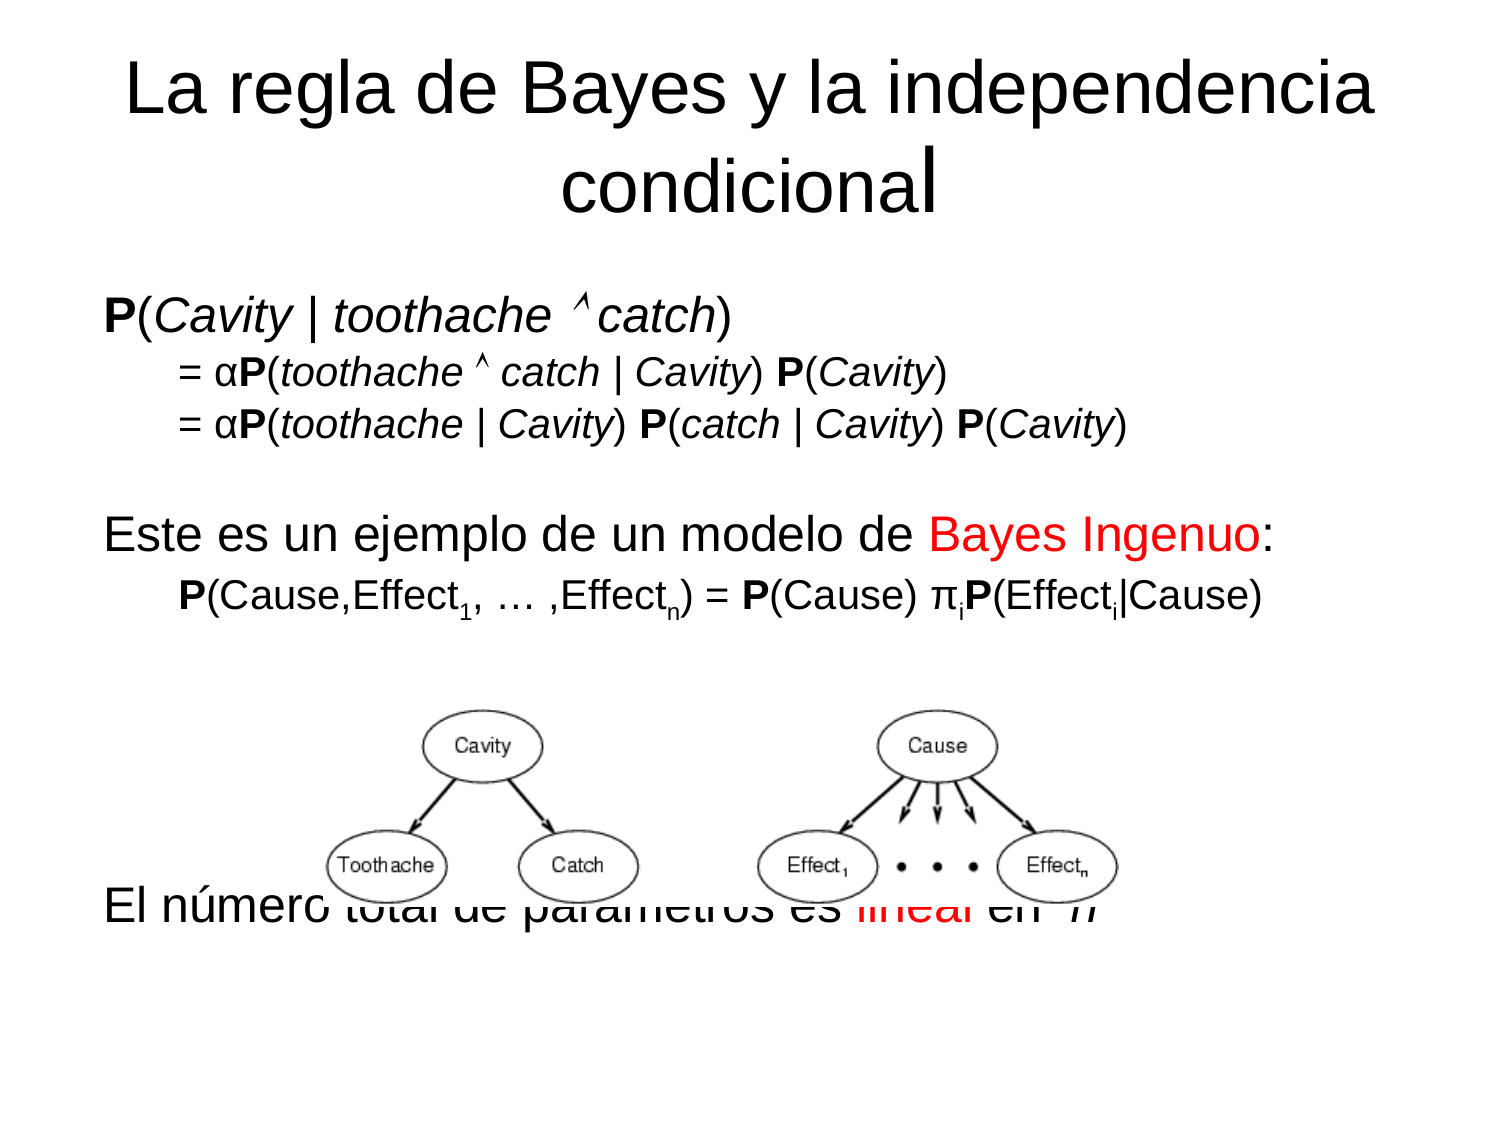

# La regla de Bayes y la independencia condicional
P(Cavity | toothache  catch)
= αP(toothache  catch | Cavity) P(Cavity)
= αP(toothache | Cavity) P(catch | Cavity) P(Cavity)
Este es un ejemplo de un modelo de Bayes Ingenuo:
P(Cause,Effect1, … ,Effectn) = P(Cause) πiP(Effecti|Cause)
El número total de parámetros es lineal en n